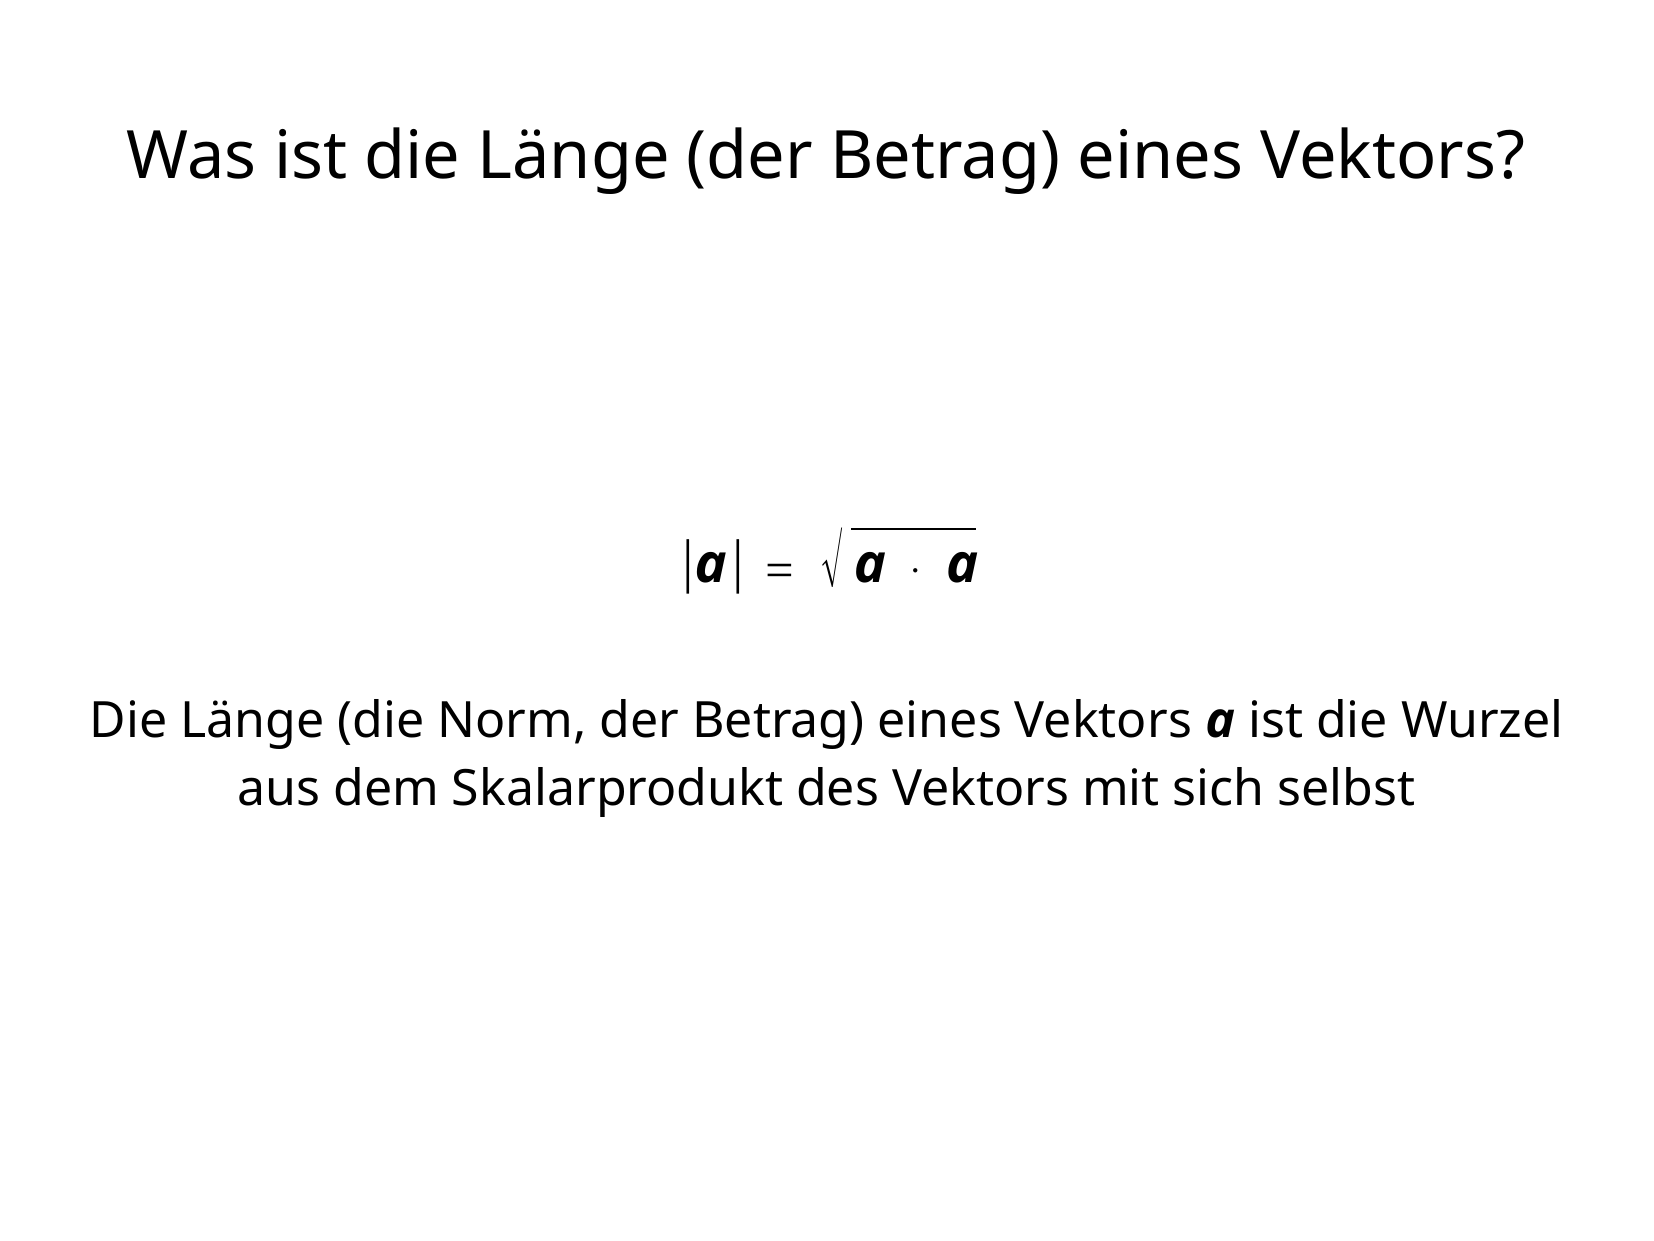

# Was ist die Länge (der Betrag) eines Vektors?
Die Länge (die Norm, der Betrag) eines Vektors a ist die Wurzel aus dem Skalarprodukt des Vektors mit sich selbst